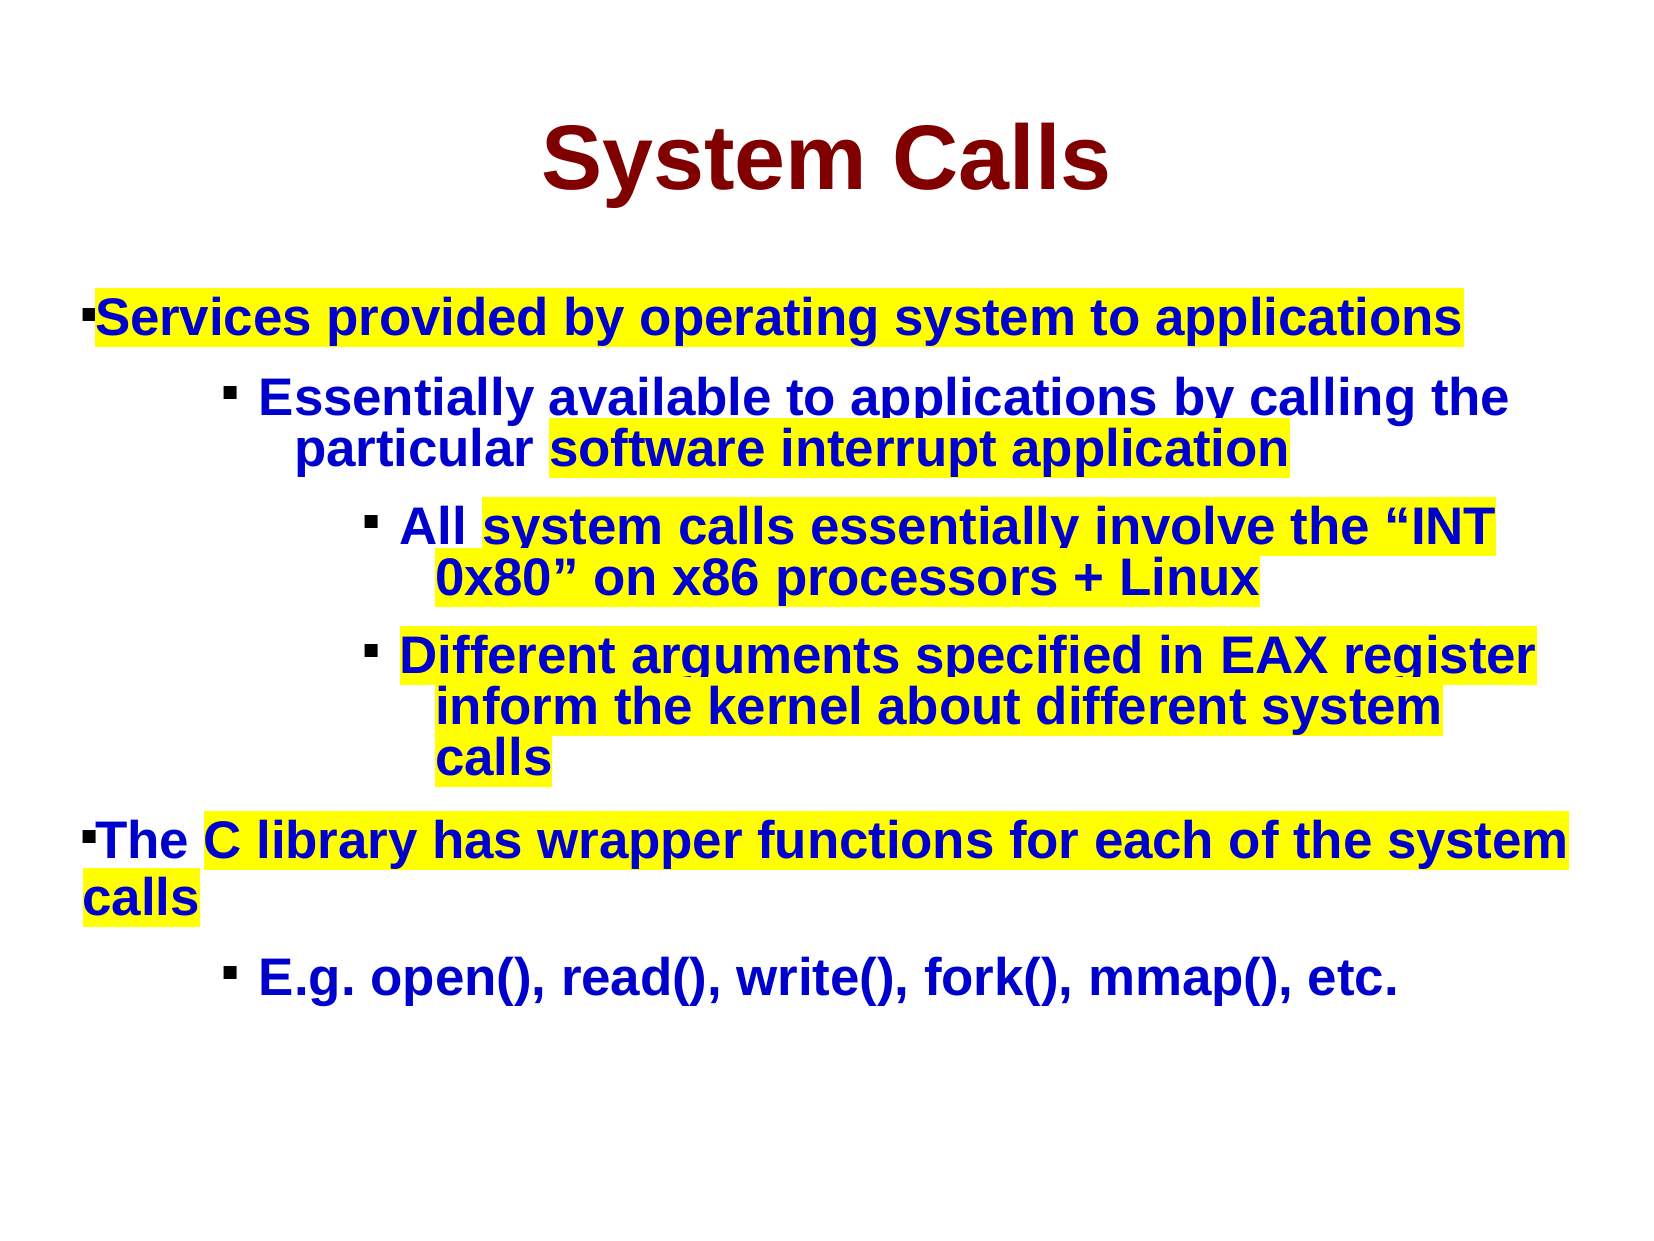

# System Calls
Services provided by operating system to applications
Essentially available to applications by calling the particular software interrupt application
All system calls essentially involve the “INT 0x80” on x86 processors + Linux
Different arguments specified in EAX register inform the kernel about different system calls
The C library has wrapper functions for each of the system calls
E.g. open(), read(), write(), fork(), mmap(), etc.